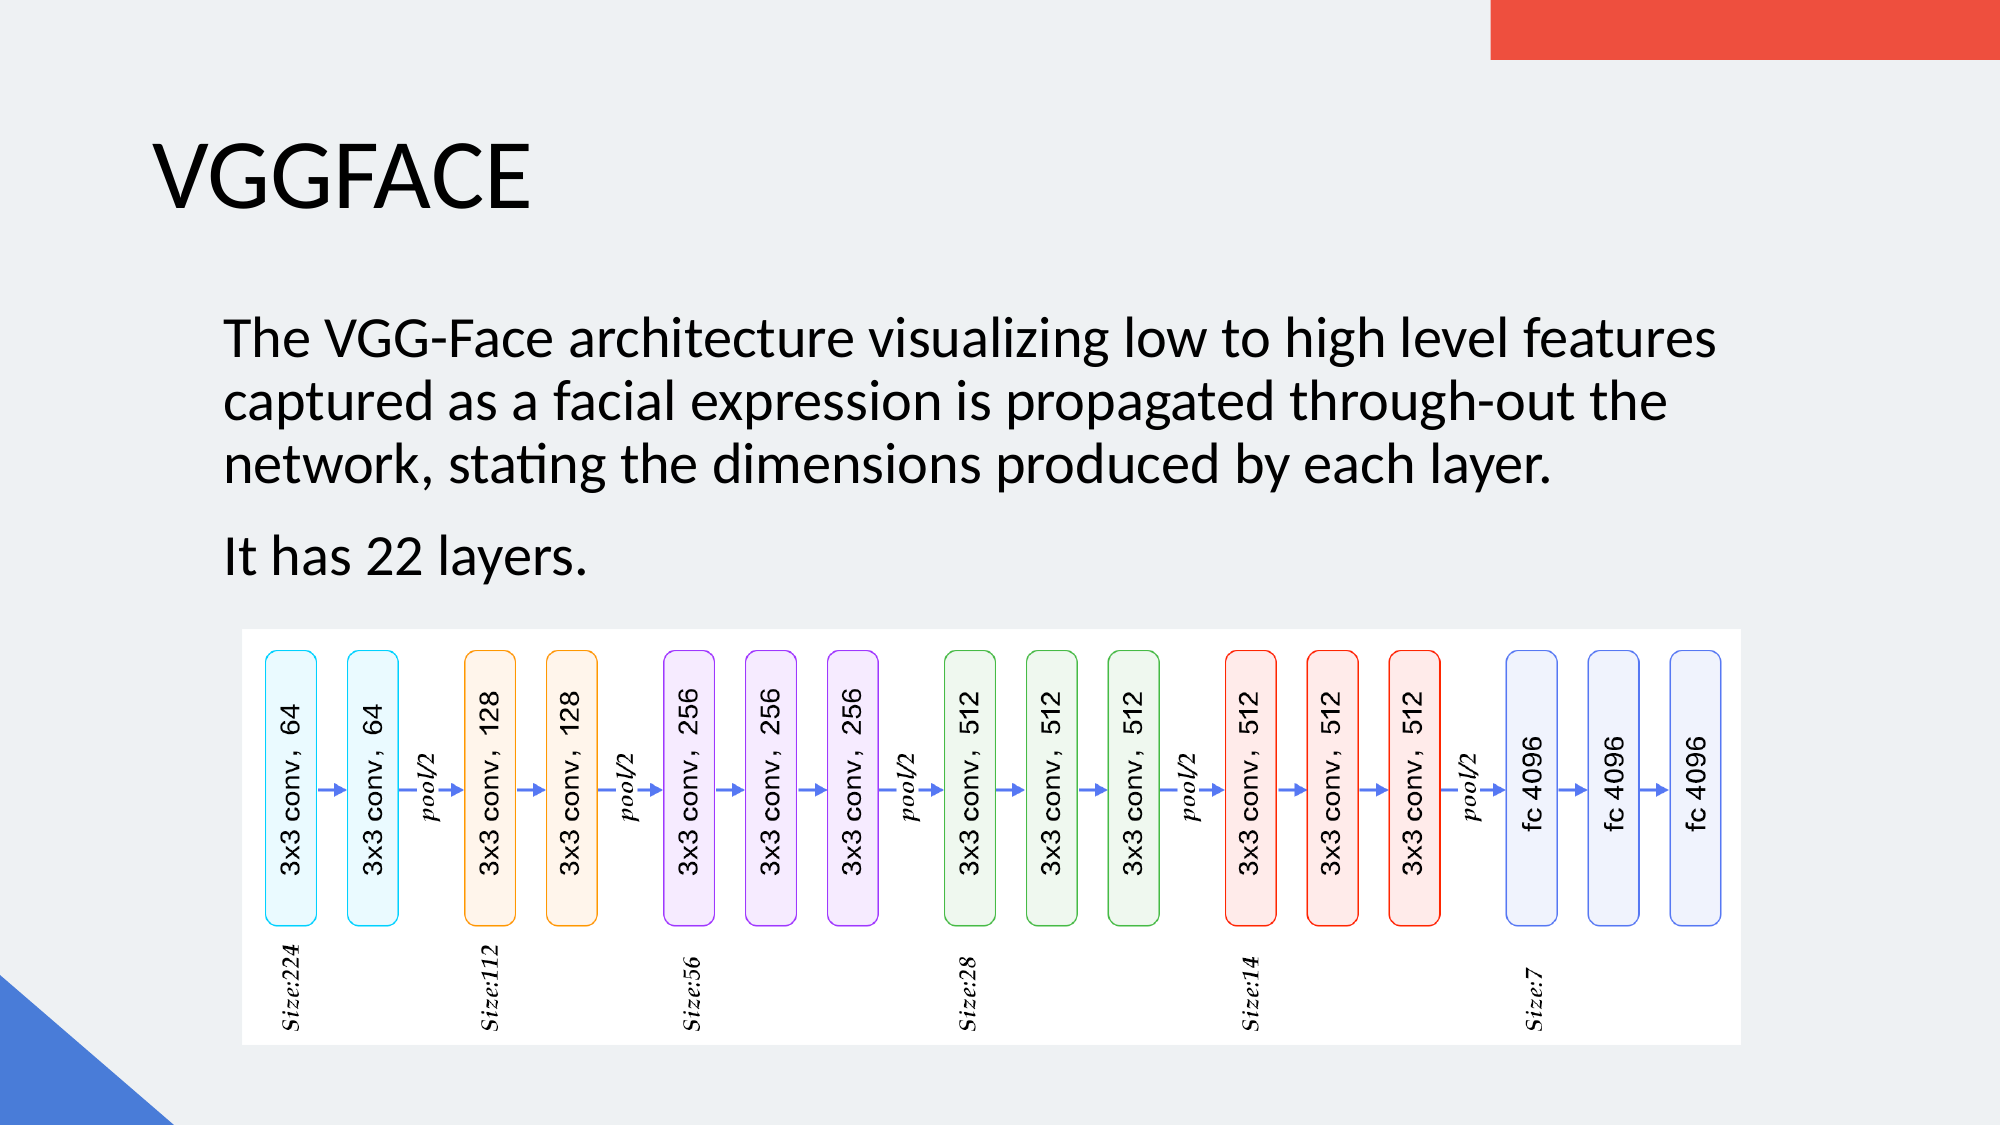

# VGGFACE
The VGG-Face architecture visualizing low to high level features captured as a facial expression is propagated through-out the network, stating the dimensions produced by each layer.
It has 22 layers.